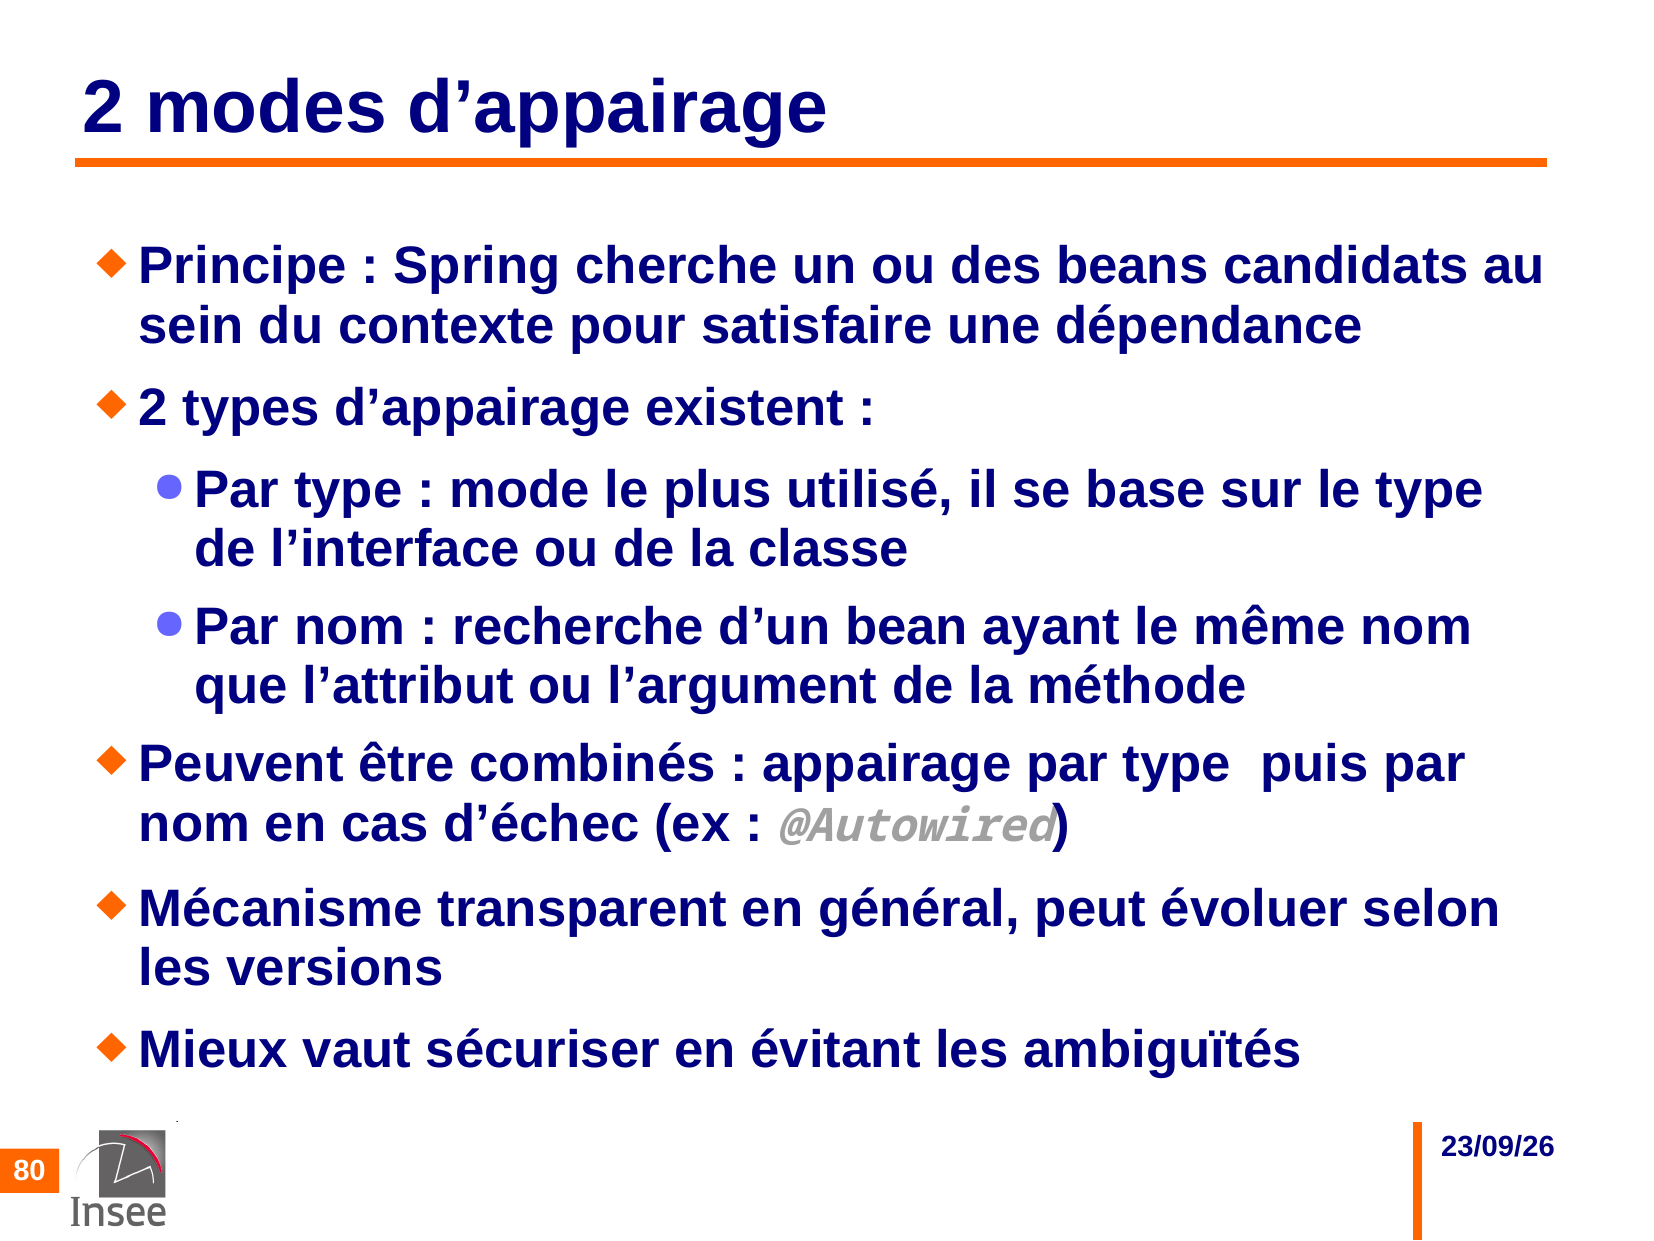

# 2 modes d’appairage
Principe : Spring cherche un ou des beans candidats au sein du contexte pour satisfaire une dépendance
2 types d’appairage existent :
Par type : mode le plus utilisé, il se base sur le type de l’interface ou de la classe
Par nom : recherche d’un bean ayant le même nom que l’attribut ou l’argument de la méthode
Peuvent être combinés : appairage par type puis par nom en cas d’échec (ex : @Autowired)
Mécanisme transparent en général, peut évoluer selon les versions
Mieux vaut sécuriser en évitant les ambiguïtés
80